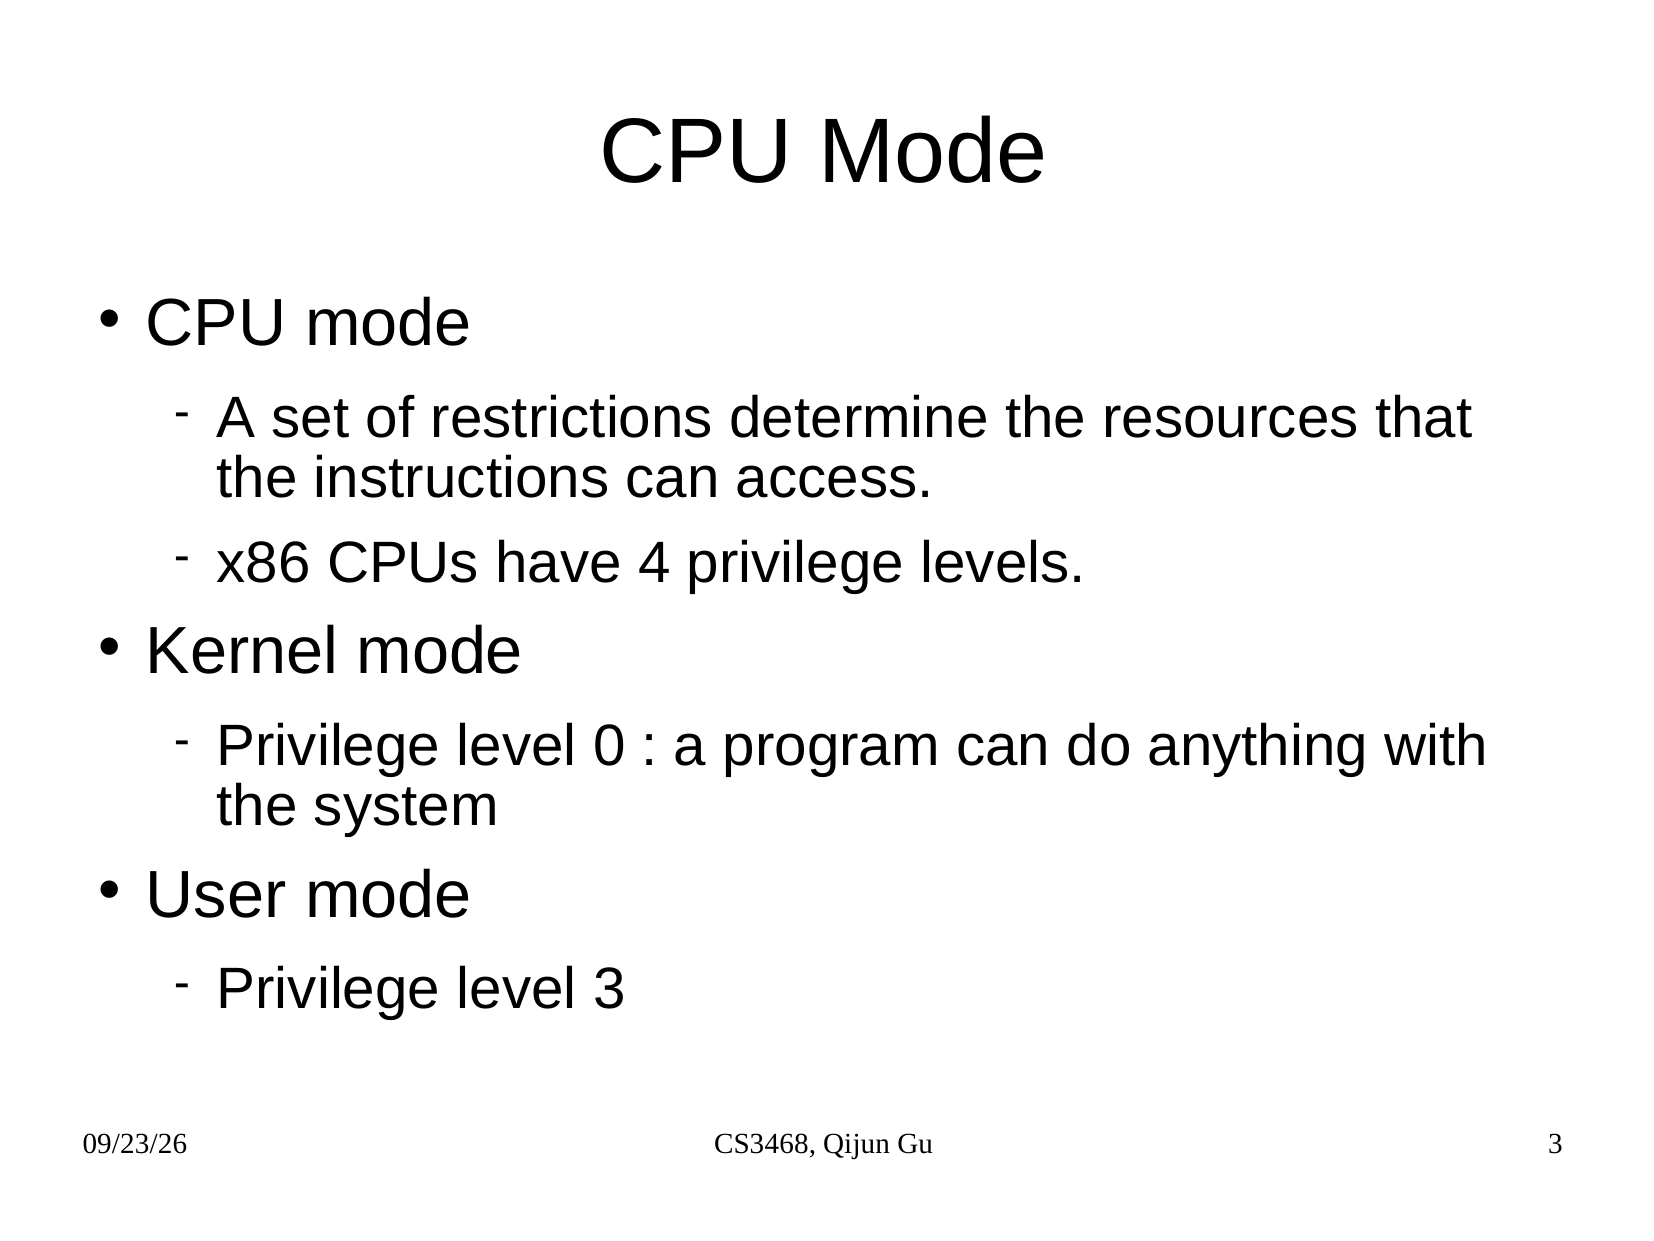

# CPU Mode
CPU mode
A set of restrictions determine the resources that the instructions can access.
x86 CPUs have 4 privilege levels.
Kernel mode
Privilege level 0 : a program can do anything with the system
User mode
Privilege level 3
CS3468, Qijun Gu
3